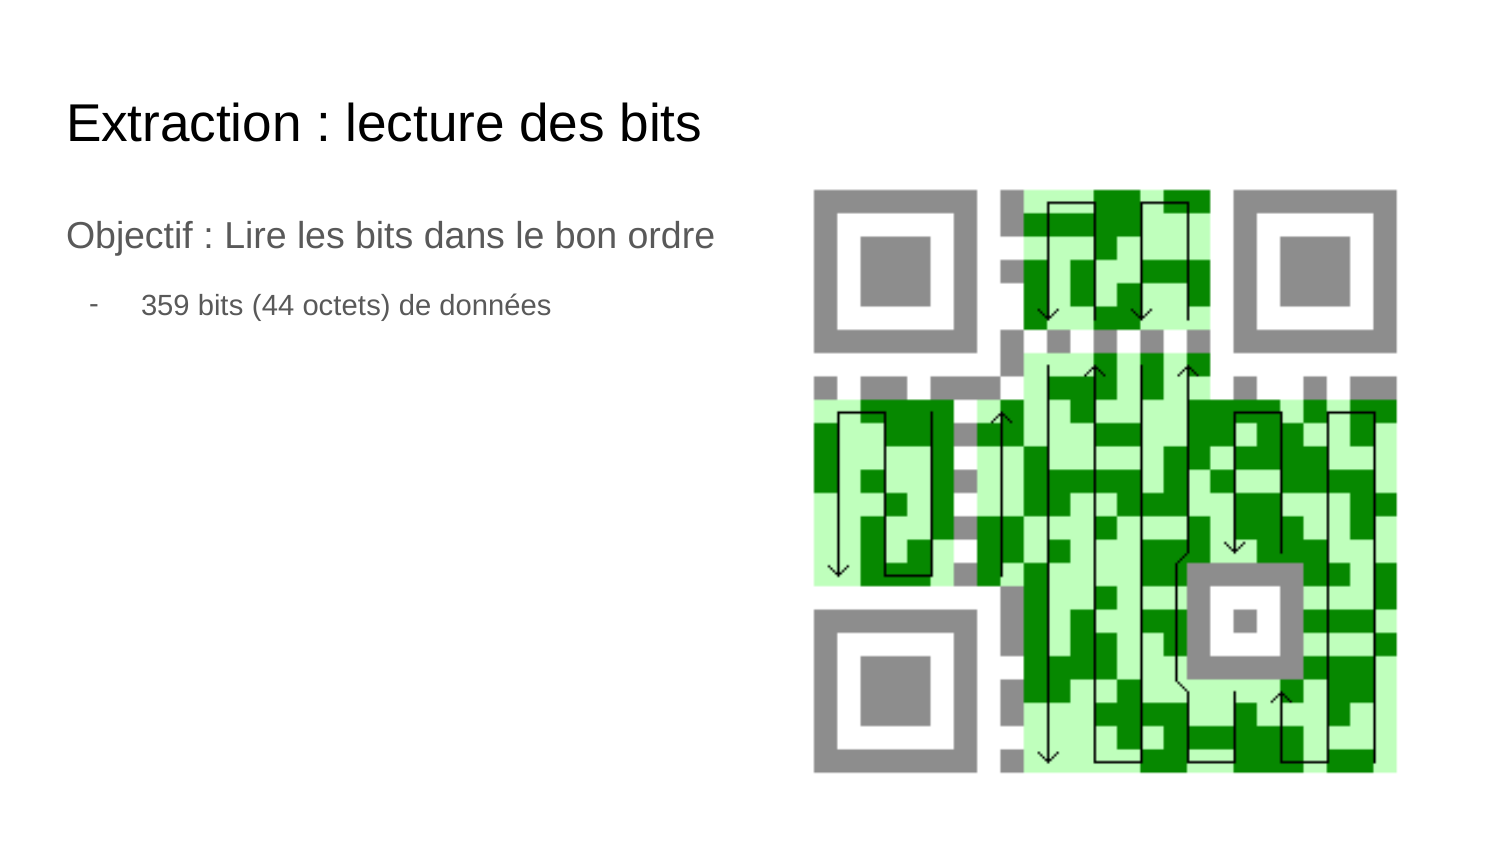

# Extraction : lecture des bits
Objectif : Lire les bits dans le bon ordre
359 bits (44 octets) de données